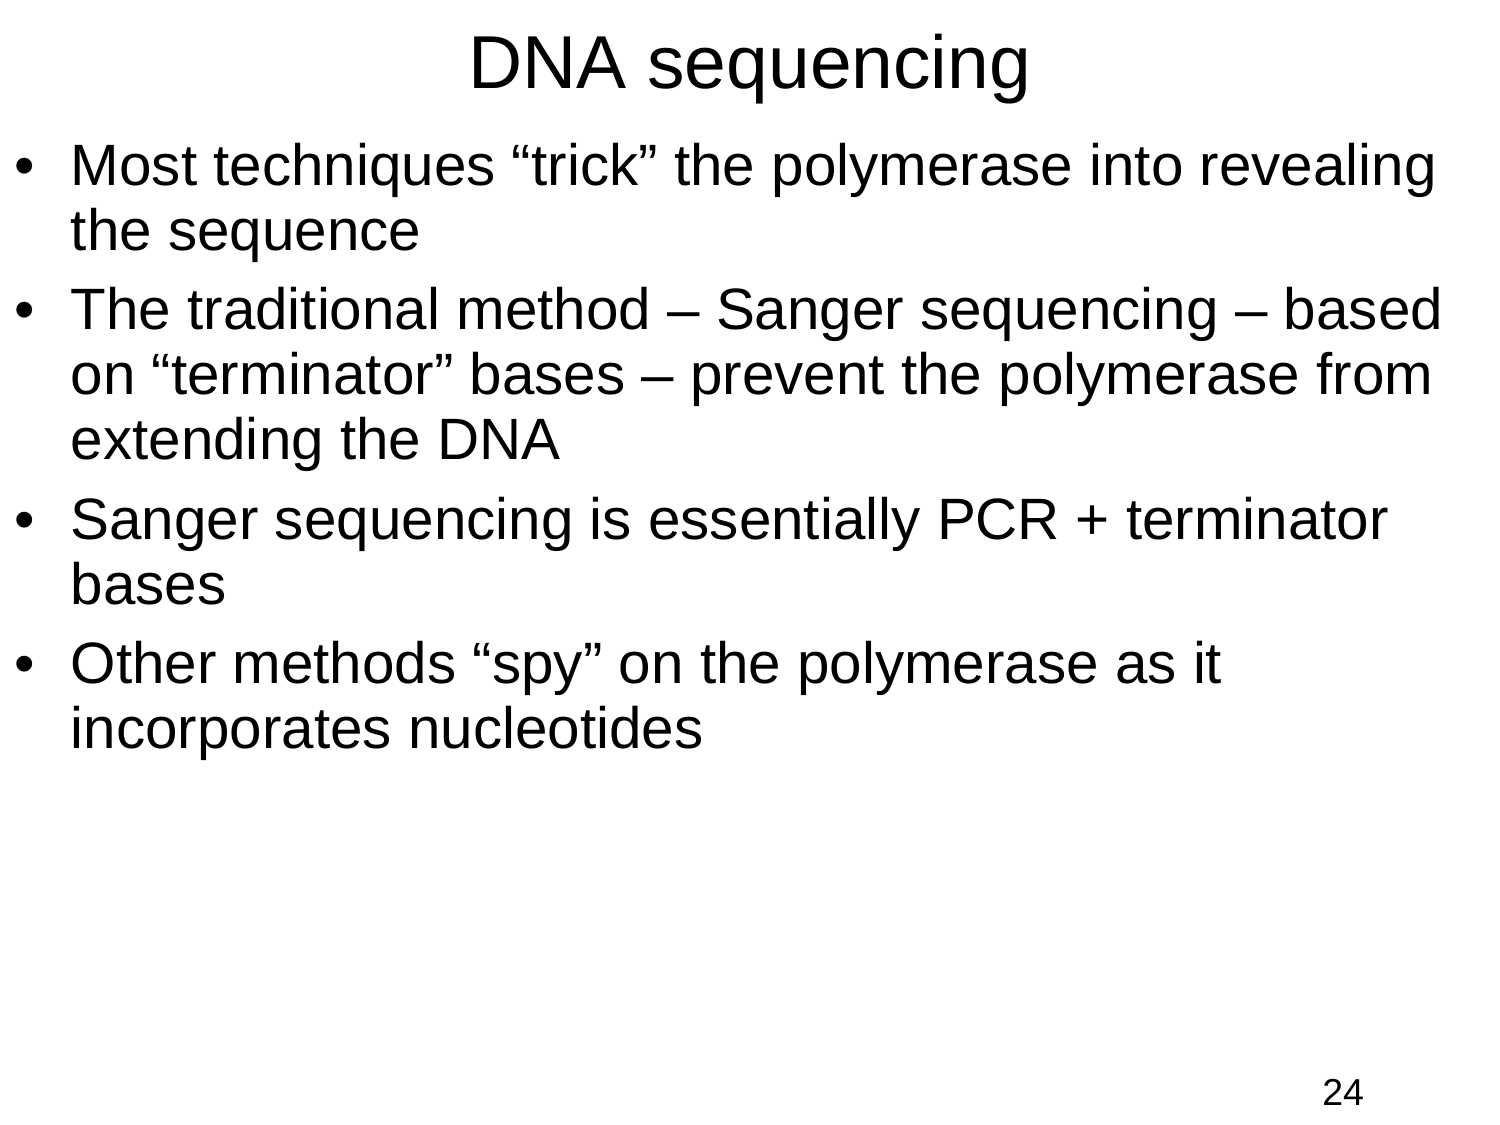

# DNA sequencing
Most techniques “trick” the polymerase into revealing the sequence
The traditional method – Sanger sequencing – based on “terminator” bases – prevent the polymerase from extending the DNA
Sanger sequencing is essentially PCR + terminator bases
Other methods “spy” on the polymerase as it incorporates nucleotides
24